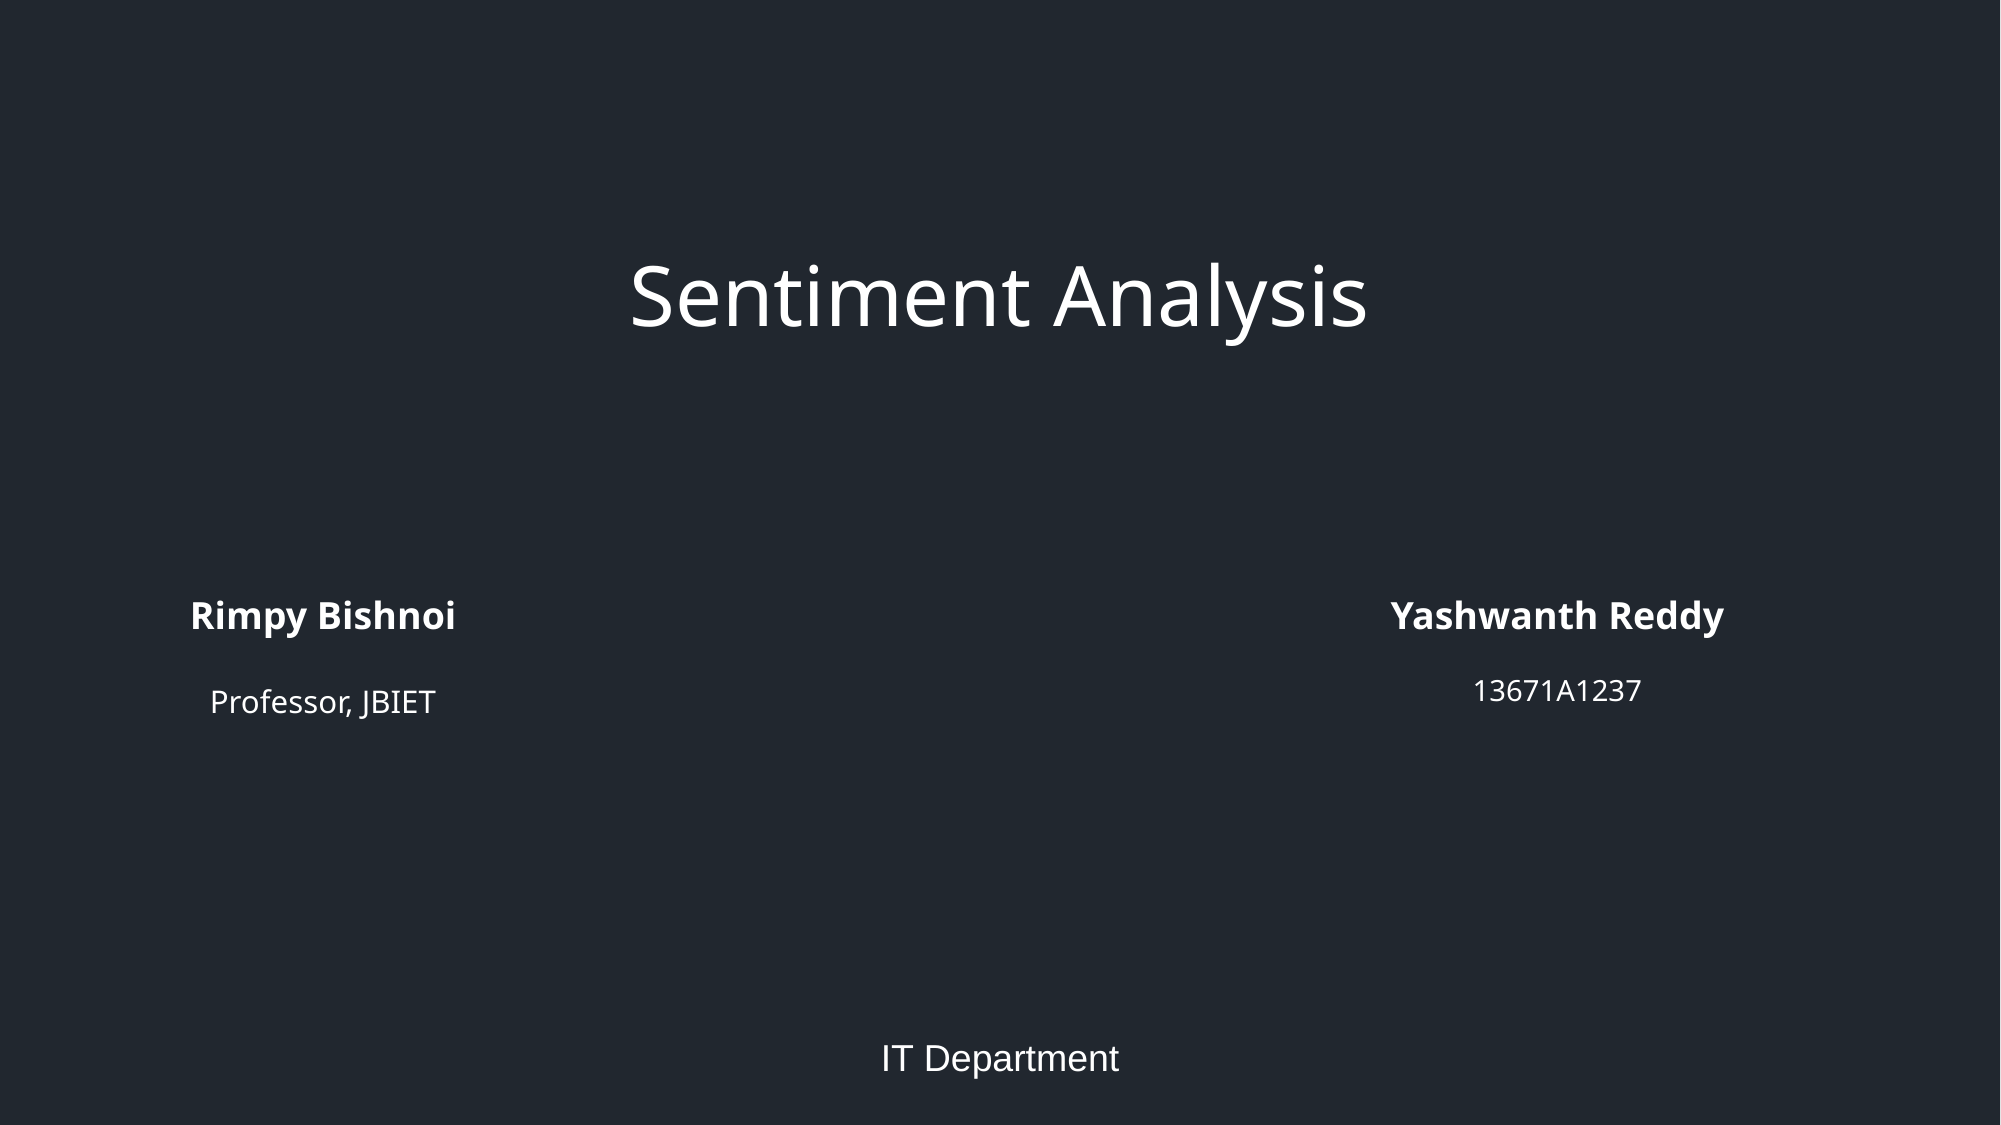

Sentiment Analysis
Rimpy Bishnoi
Professor, JBIET
Yashwanth Reddy
13671A1237
IT Department